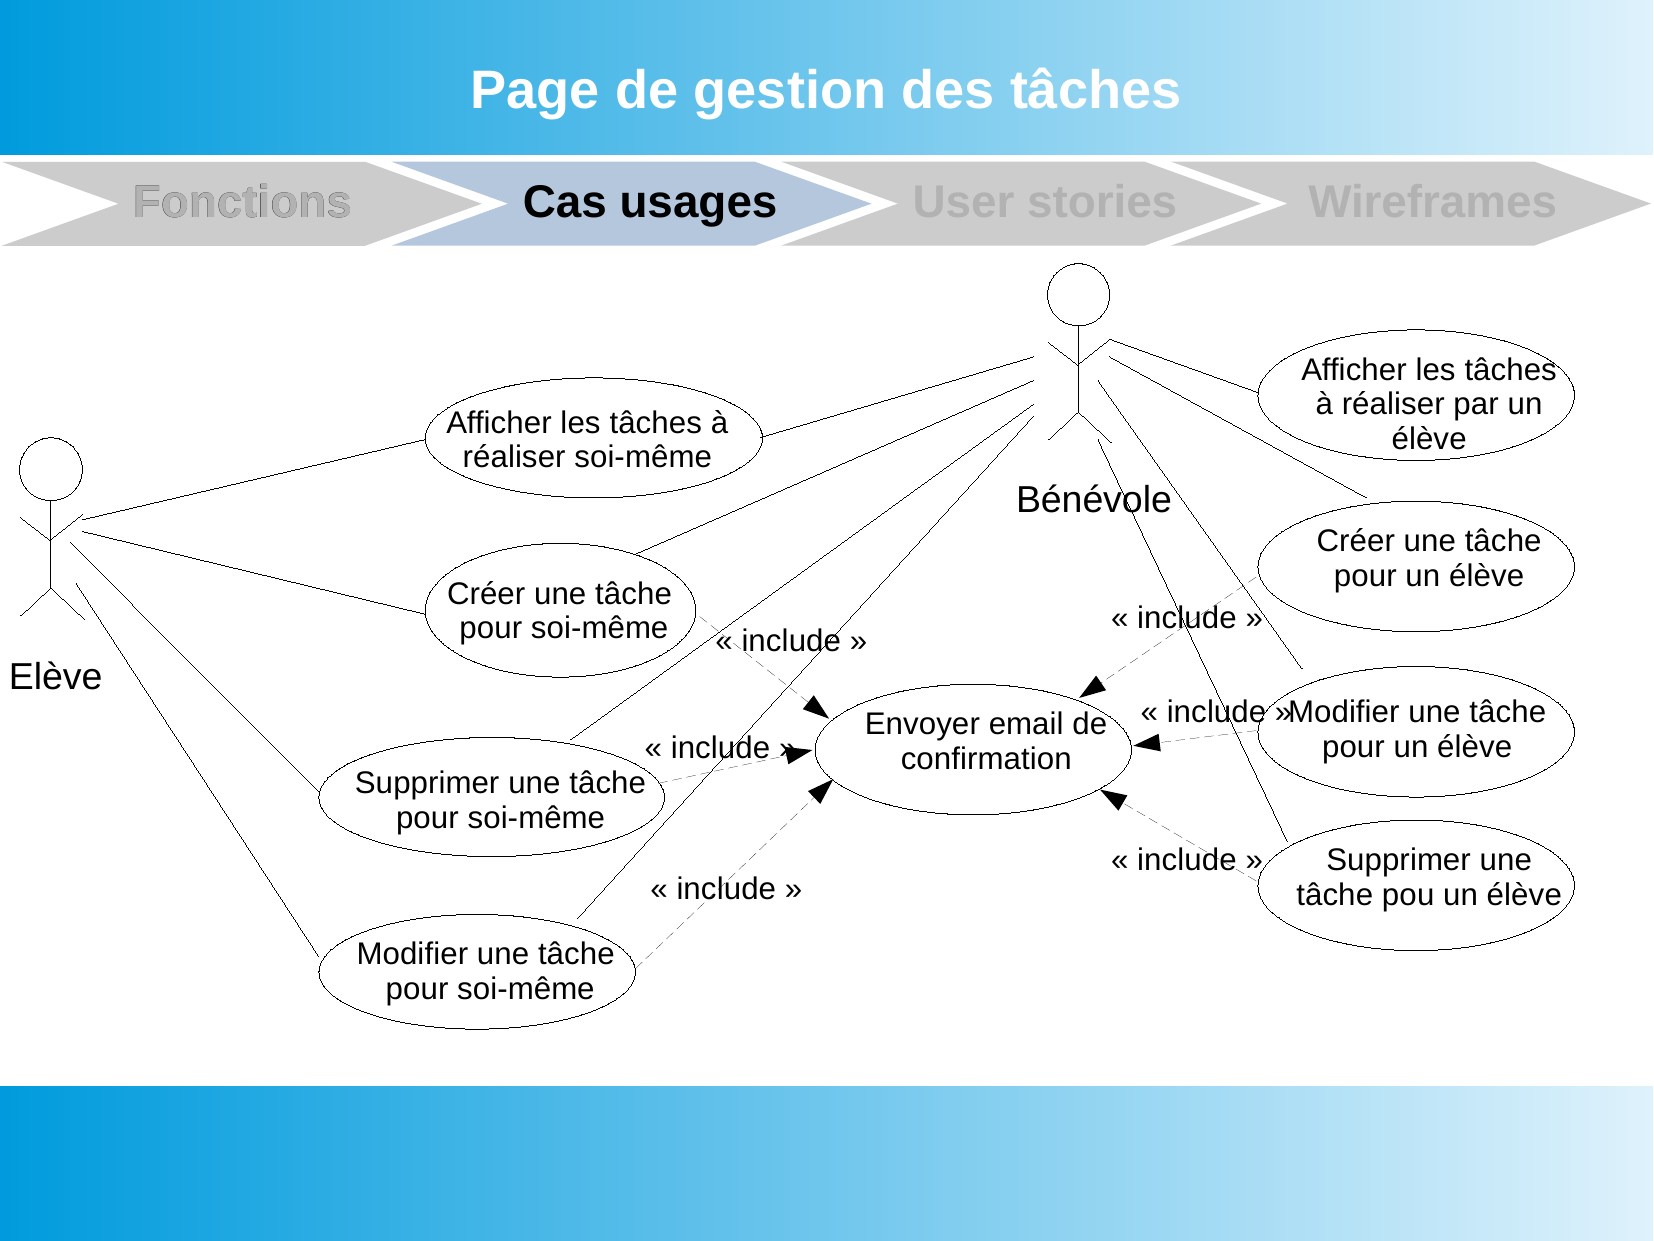

# Page de gestion des tâches
Fonctions
Fonctions
Cas usages
User stories
Wireframes
Bénévole
Afficher les tâches à réaliser par un élève
Afficher les tâches à réaliser soi-même
Elève
Créer une tâche pour un élève
Créer une tâche
pour soi-même
« include »
« include »
Modifier une tâche pour un élève
« include »
Envoyer email de confirmation
« include »
Supprimer une tâche
pour soi-même
Supprimer une tâche pou un élève
« include »
« include »
Modifier une tâche
pour soi-même